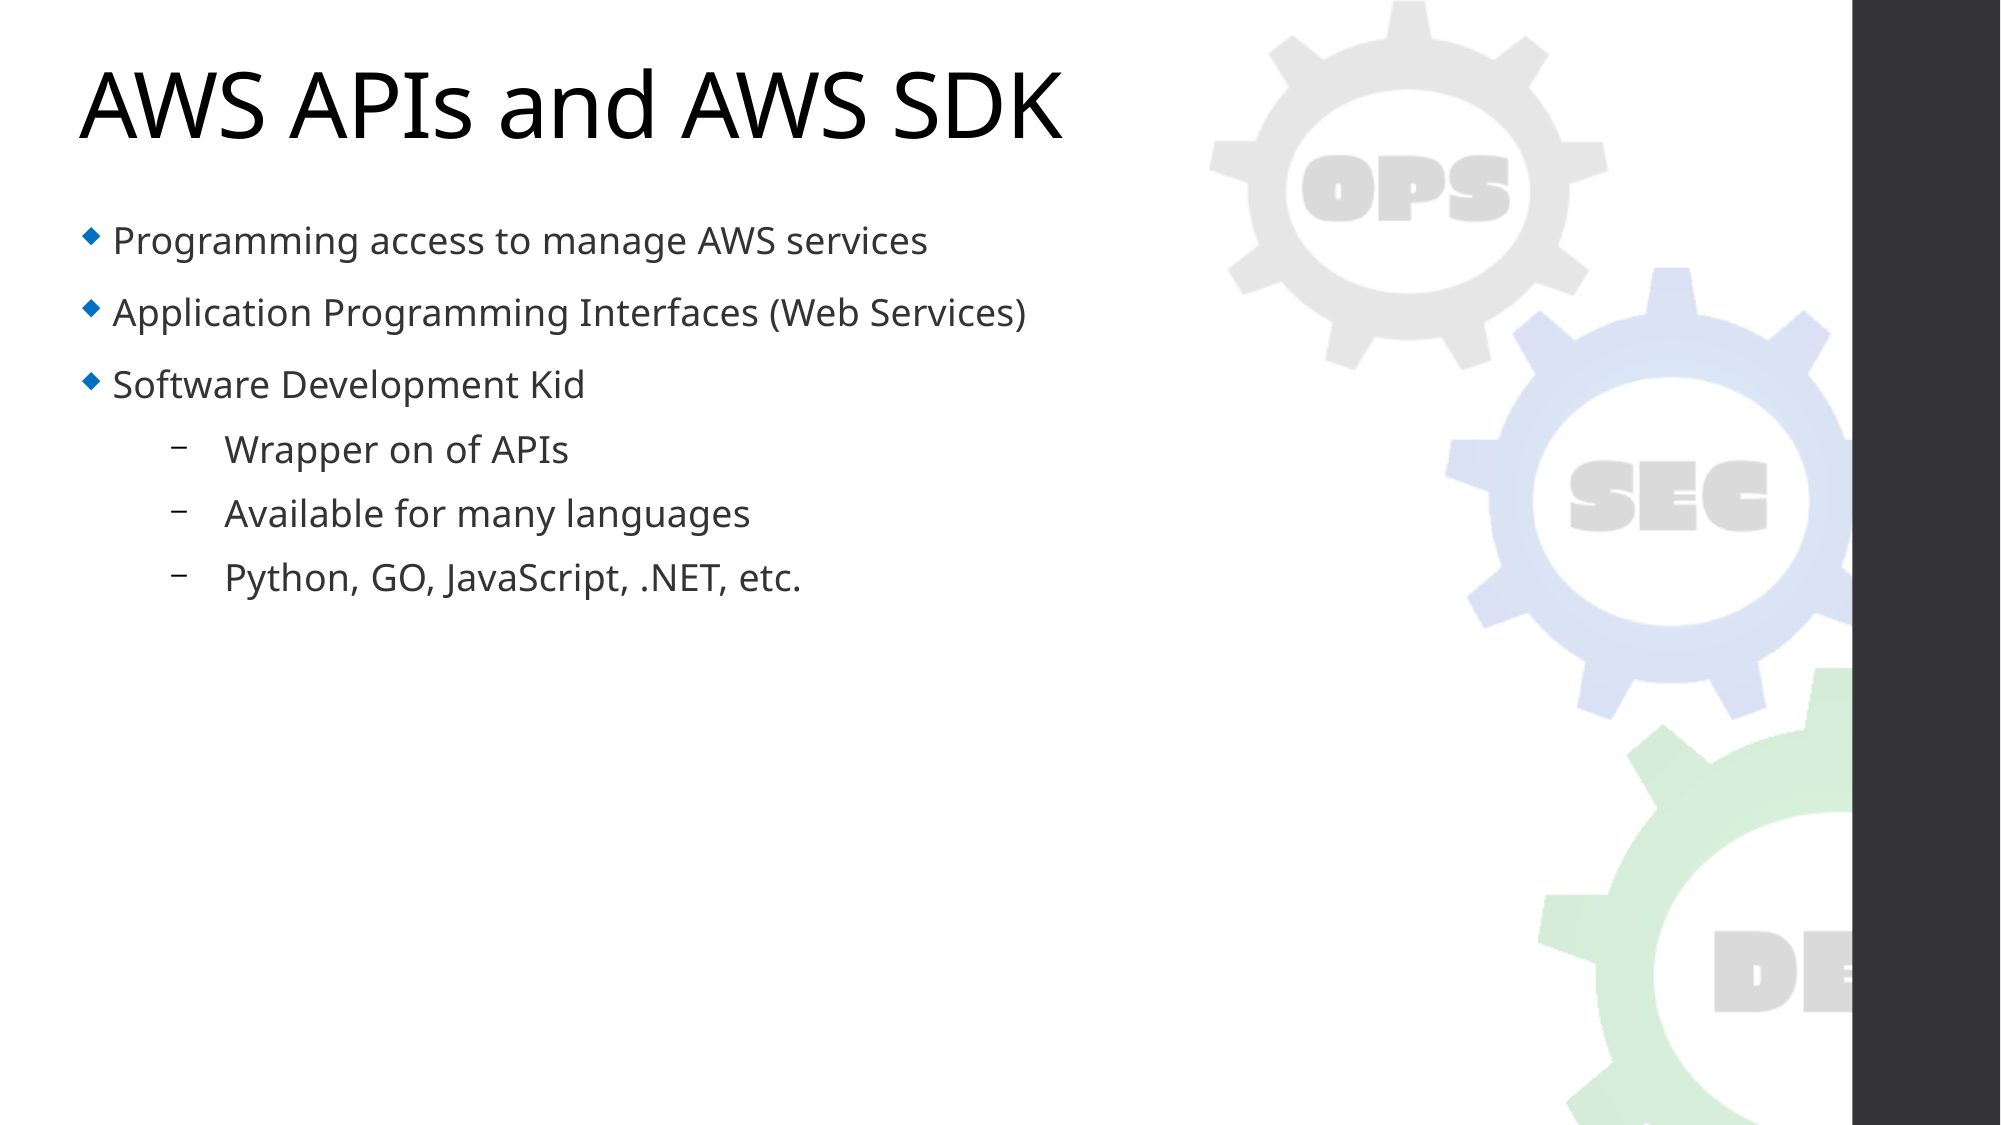

# AWS APIs and AWS SDK
Programming access to manage AWS services
Application Programming Interfaces (Web Services)
Software Development Kid
Wrapper on of APIs
Available for many languages
Python, GO, JavaScript, .NET, etc.